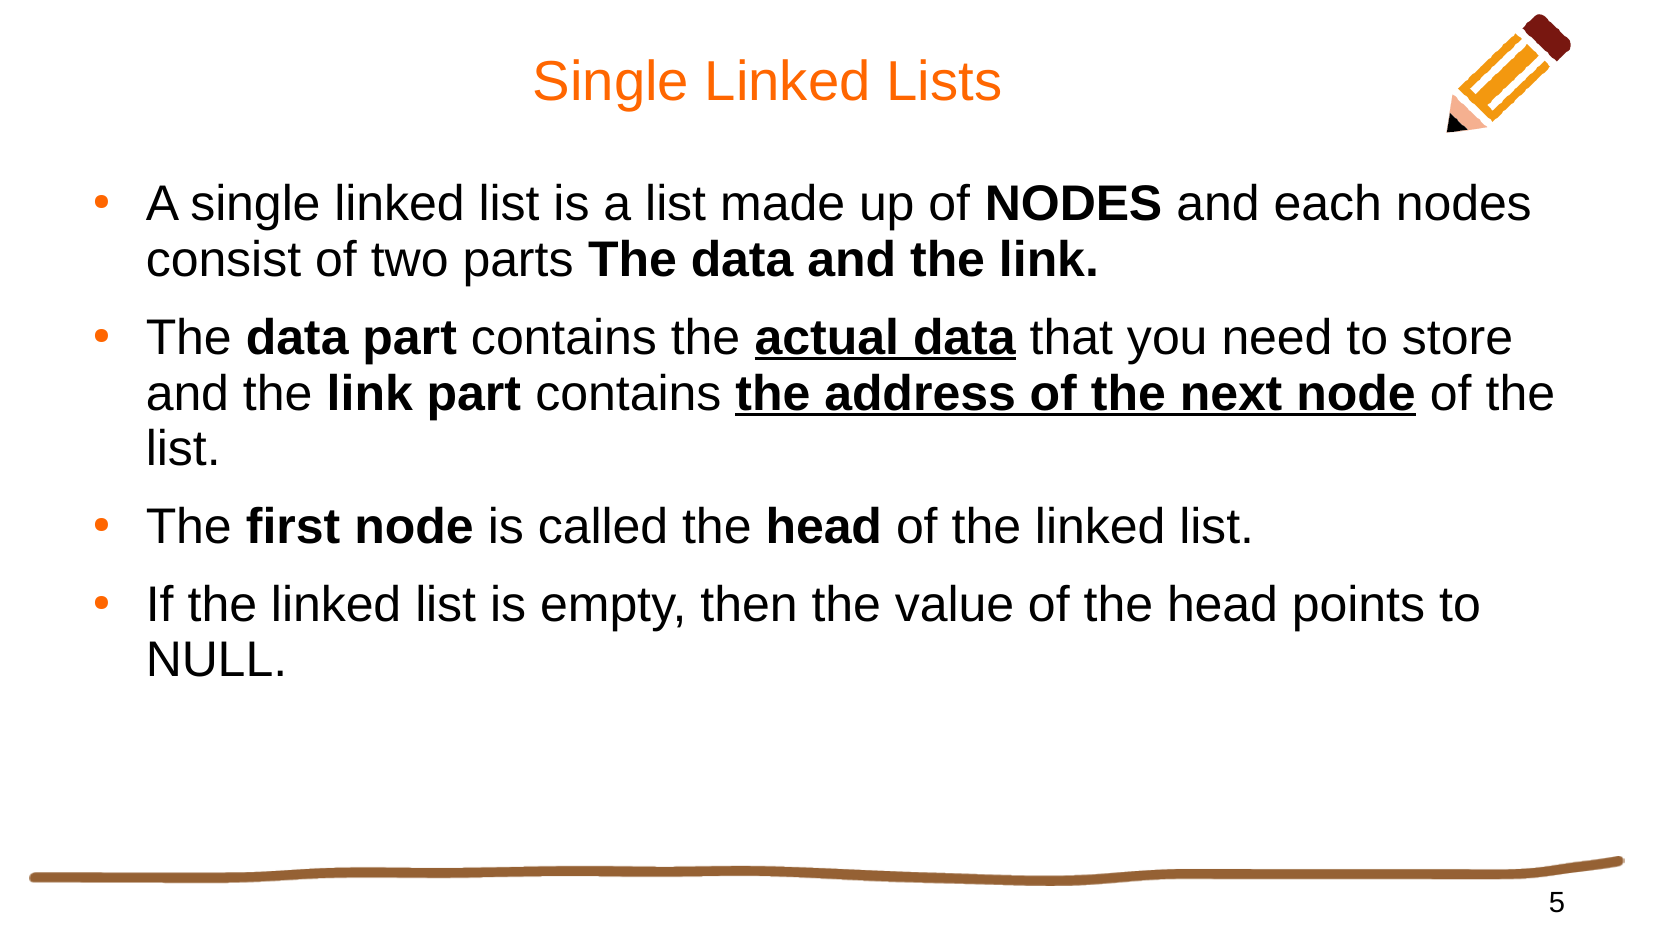

# Single Linked Lists
A single linked list is a list made up of NODES and each nodes consist of two parts The data and the link.
The data part contains the actual data that you need to store and the link part contains the address of the next node of the list.
The first node is called the head of the linked list.
If the linked list is empty, then the value of the head points to NULL.
5